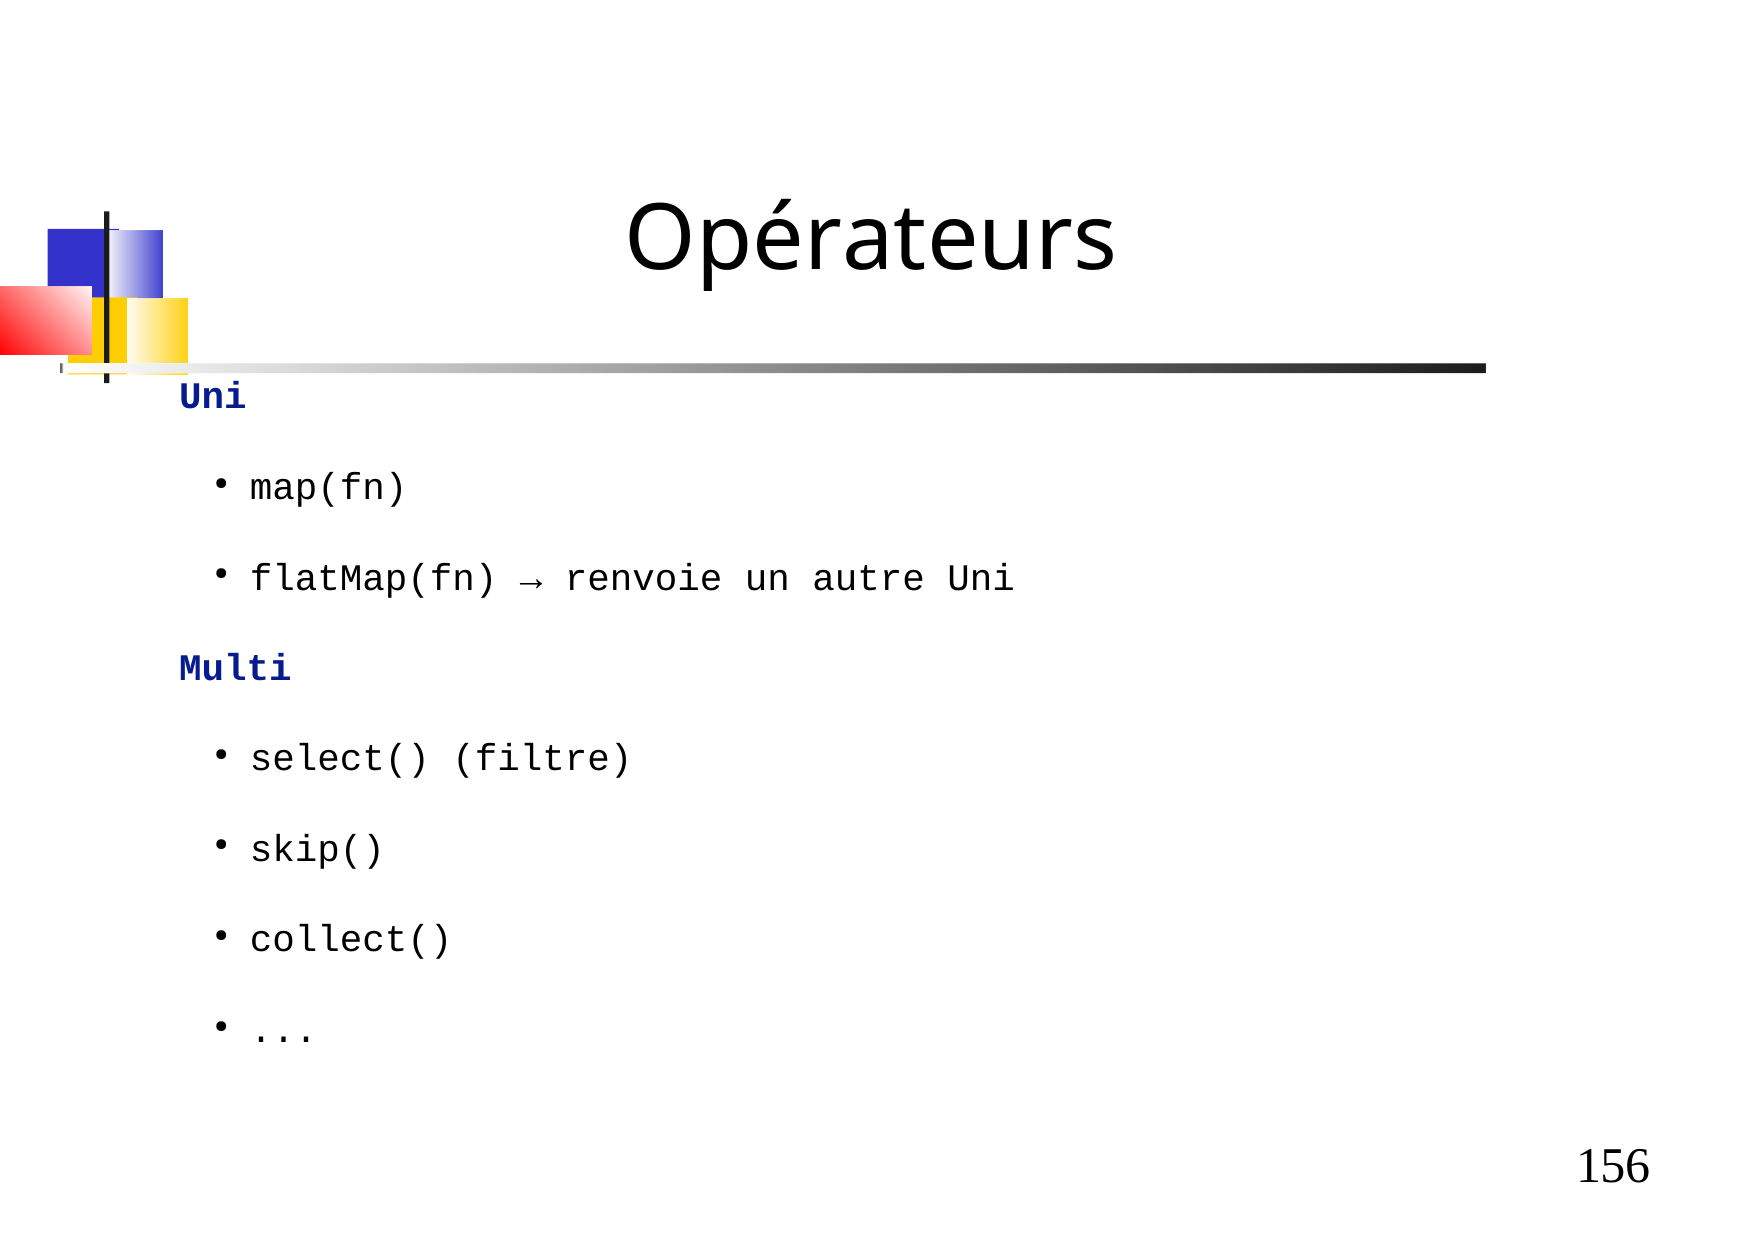

# Opérateurs
Uni
map(fn)
flatMap(fn) → renvoie un autre Uni
Multi
select() (filtre)
skip()
collect()
...
156